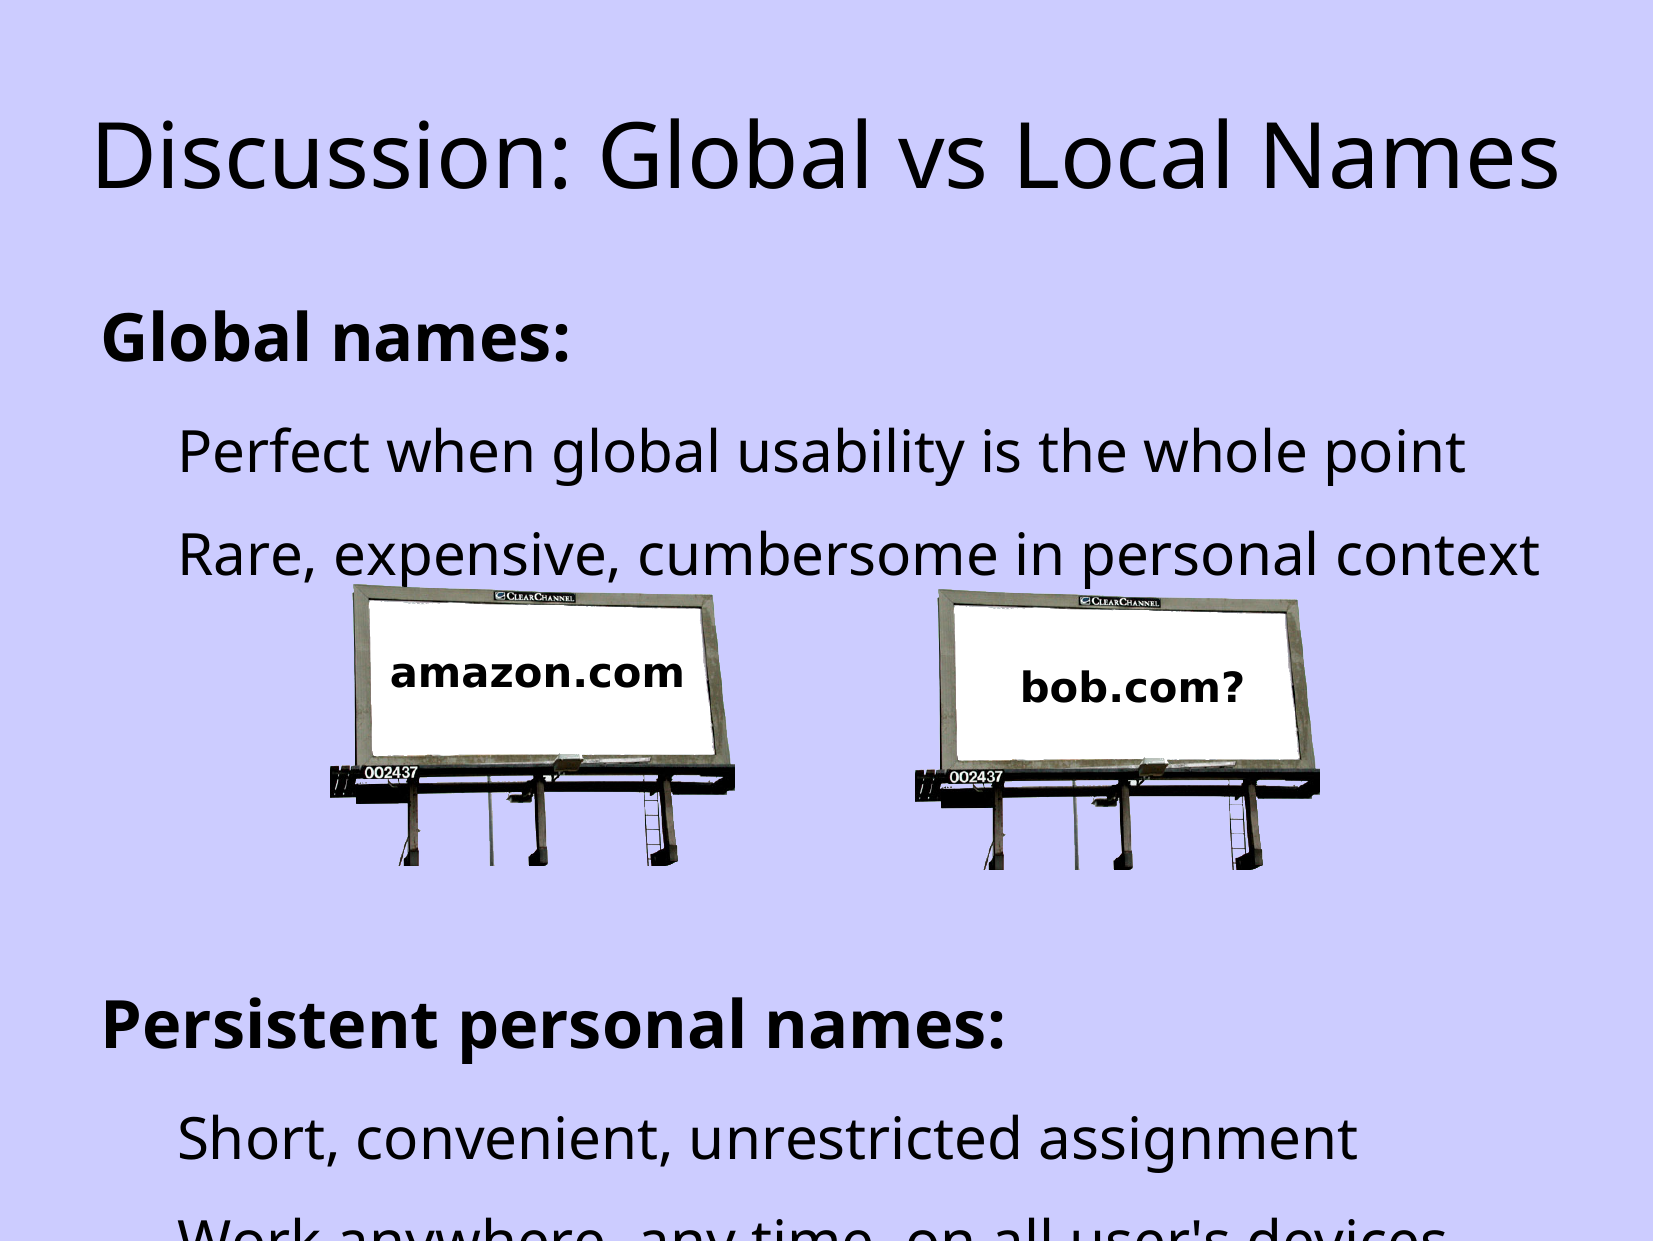

# Discussion: Global vs Local Names
Global names:
Perfect when global usability is the whole point
Rare, expensive, cumbersome in personal context
Persistent personal names:
Short, convenient, unrestricted assignment
Work anywhere, any time, on all user's devices
amazon.com
bob.com?